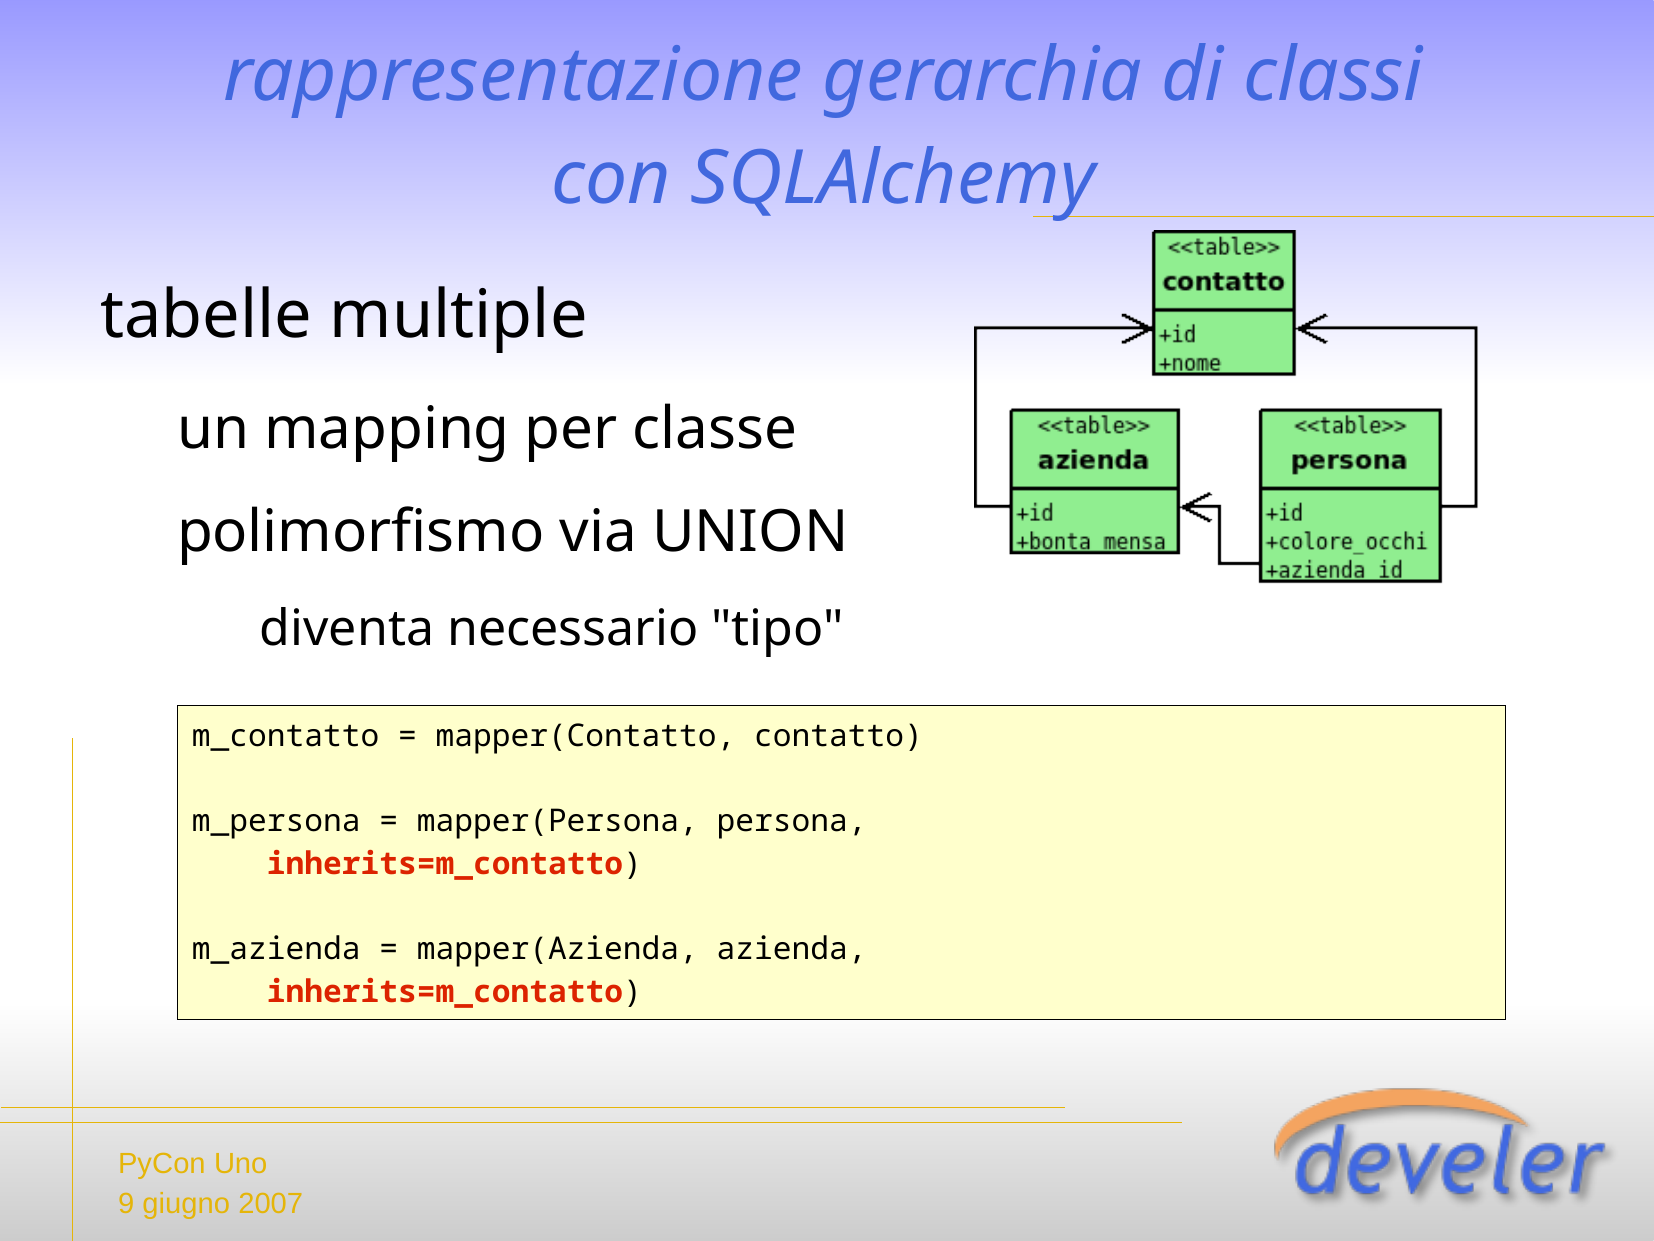

# rappresentazione gerarchia di classi con SQLAlchemy
tabelle multiple
un mapping per classe
polimorfismo via UNION
diventa necessario "tipo"
m_contatto = mapper(Contatto, contatto)
m_persona = mapper(Persona, persona,
 inherits=m_contatto)
m_azienda = mapper(Azienda, azienda,
 inherits=m_contatto)
PyCon Uno
9 giugno 2007